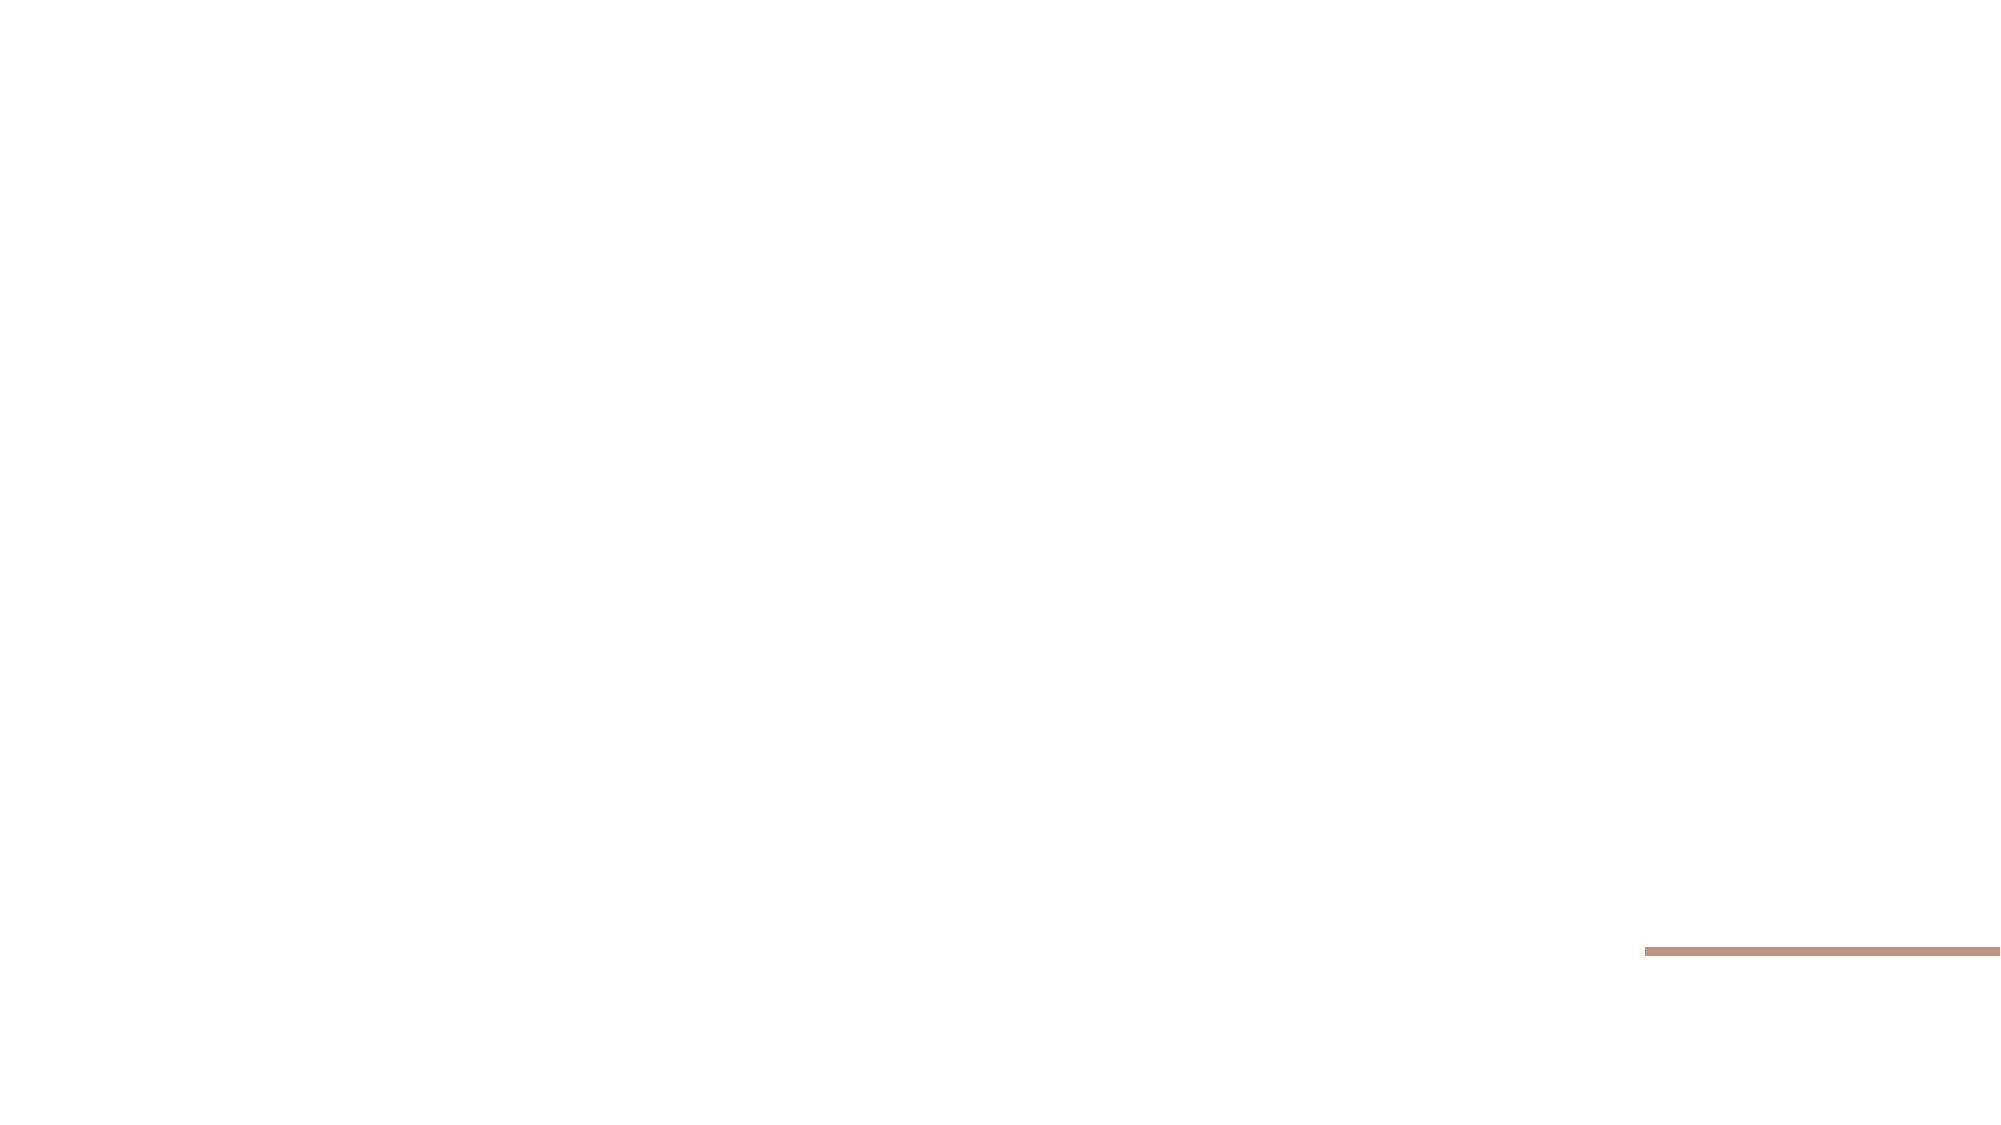

Rapport mensuel
# EXECUTIVE SUMMARY
| La catégorie nourriture porte un ca en baisse sur le mois, mais en hausse sur l’année
| Le nombre de ventes et le nombre de visites sur le site en progression
| Le taux de transformation des visiteurs en acheteurs est en baisse
| Plus le client passe de temps sur notre site, plus il dépense en cas d’achat
| La variabilité de la durée de visite sur notre site a explosé